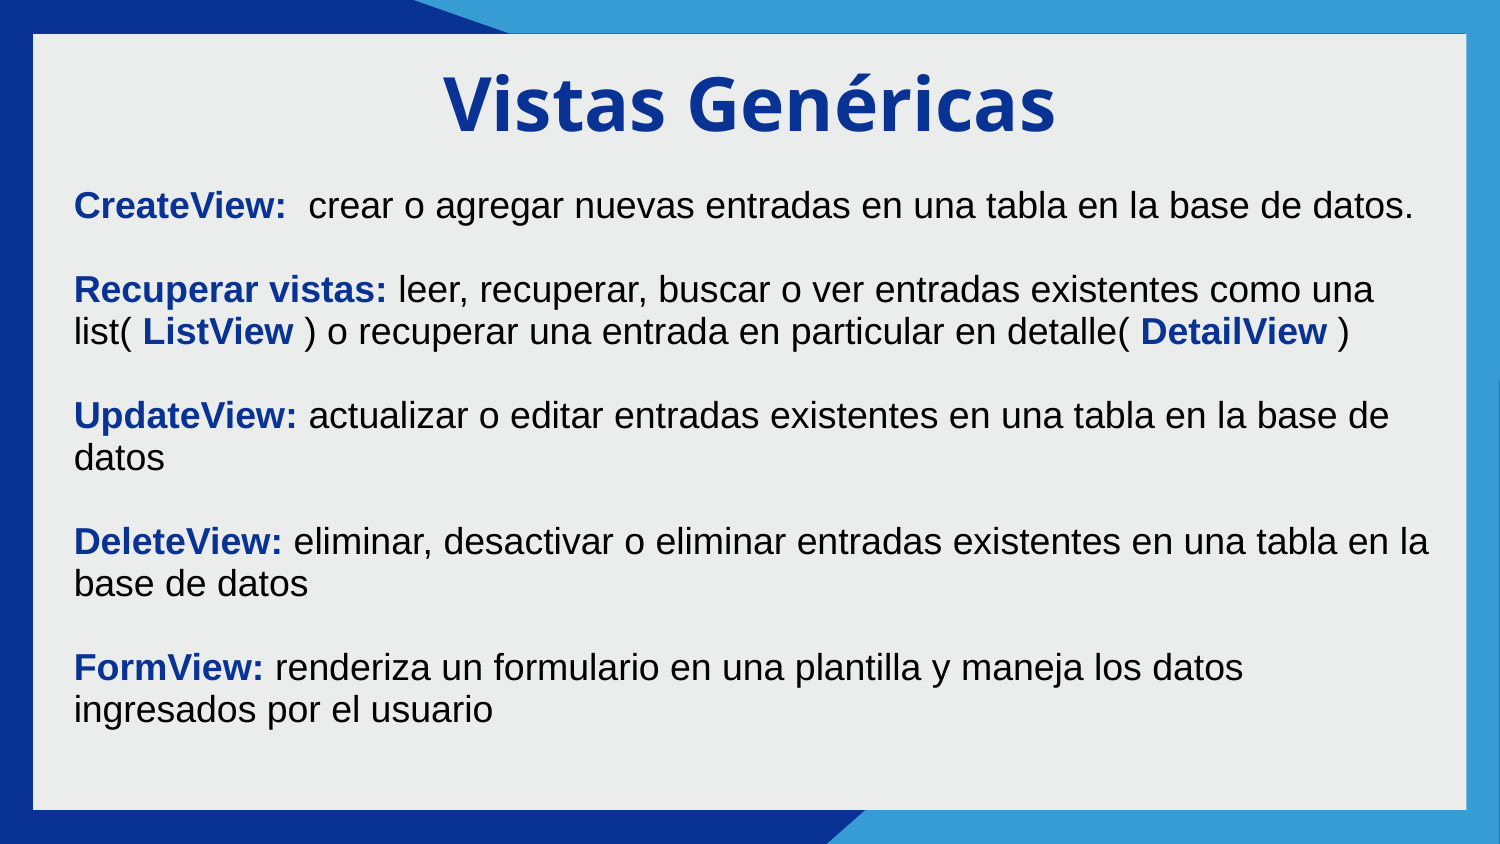

# Vistas Genéricas
CreateView: crear o agregar nuevas entradas en una tabla en la base de datos.
Recuperar vistas: leer, recuperar, buscar o ver entradas existentes como una list( ListView ) o recuperar una entrada en particular en detalle( DetailView )
UpdateView: actualizar o editar entradas existentes en una tabla en la base de datos
DeleteView: eliminar, desactivar o eliminar entradas existentes en una tabla en la base de datos
FormView: renderiza un formulario en una plantilla y maneja los datos ingresados ​​por el usuario